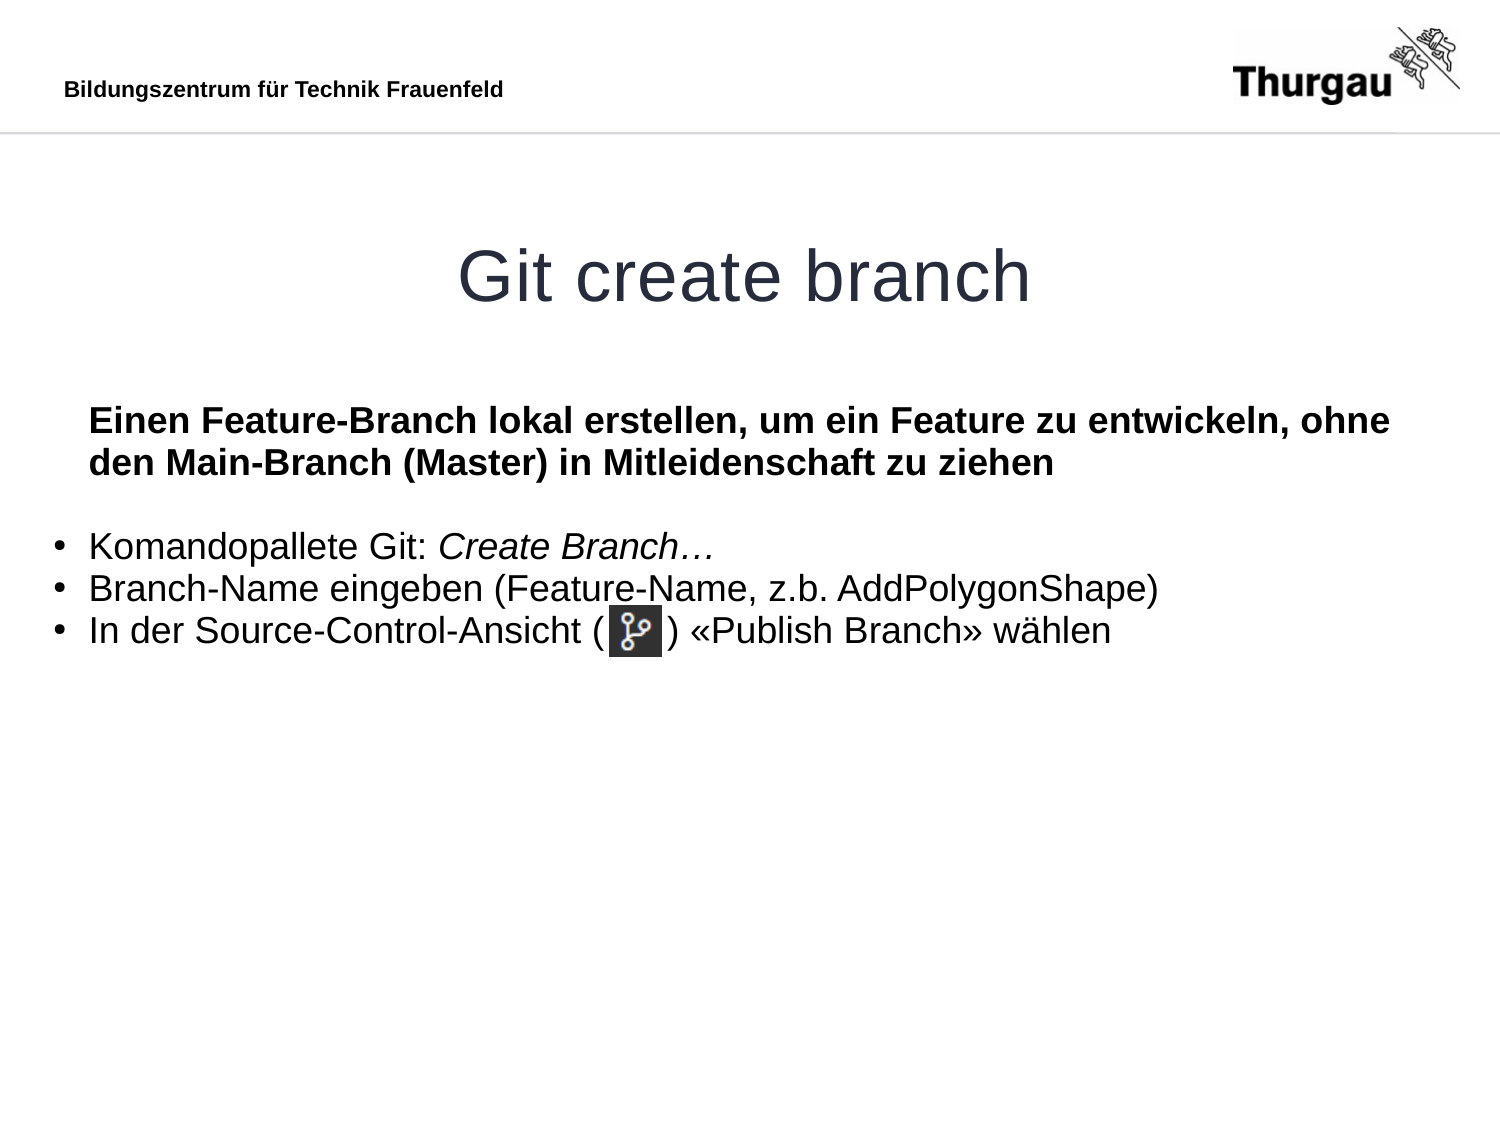

Bildungszentrum für Technik Frauenfeld
Git create branch
Einen Feature-Branch lokal erstellen, um ein Feature zu entwickeln, ohne
den Main-Branch (Master) in Mitleidenschaft zu ziehen
Komandopallete Git: Create Branch…
Branch-Name eingeben (Feature-Name, z.b. AddPolygonShape)
In der Source-Control-Ansicht ( ) «Publish Branch» wählen